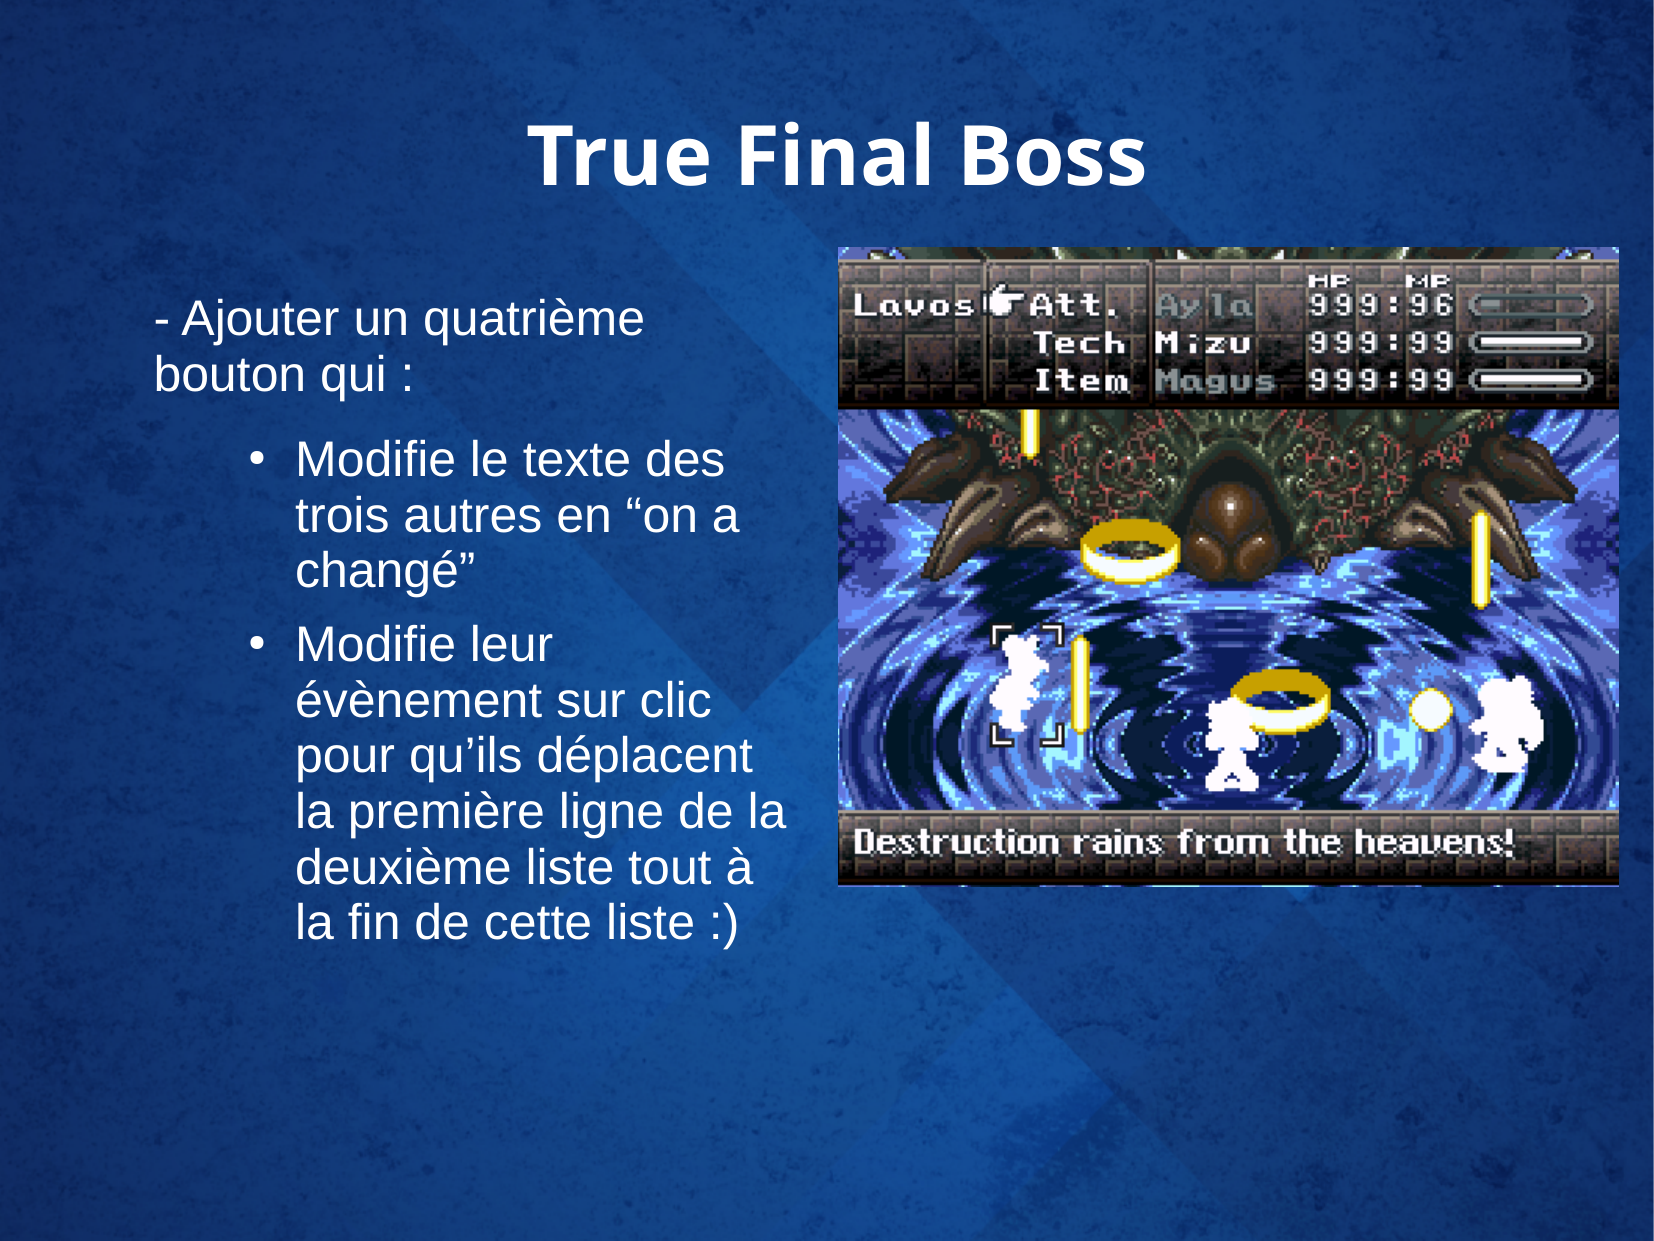

True Final Boss
# - Ajouter un quatrième bouton qui :
Modifie le texte des trois autres en “on a changé”
Modifie leur évènement sur clic pour qu’ils déplacent la première ligne de la deuxième liste tout à la fin de cette liste :)